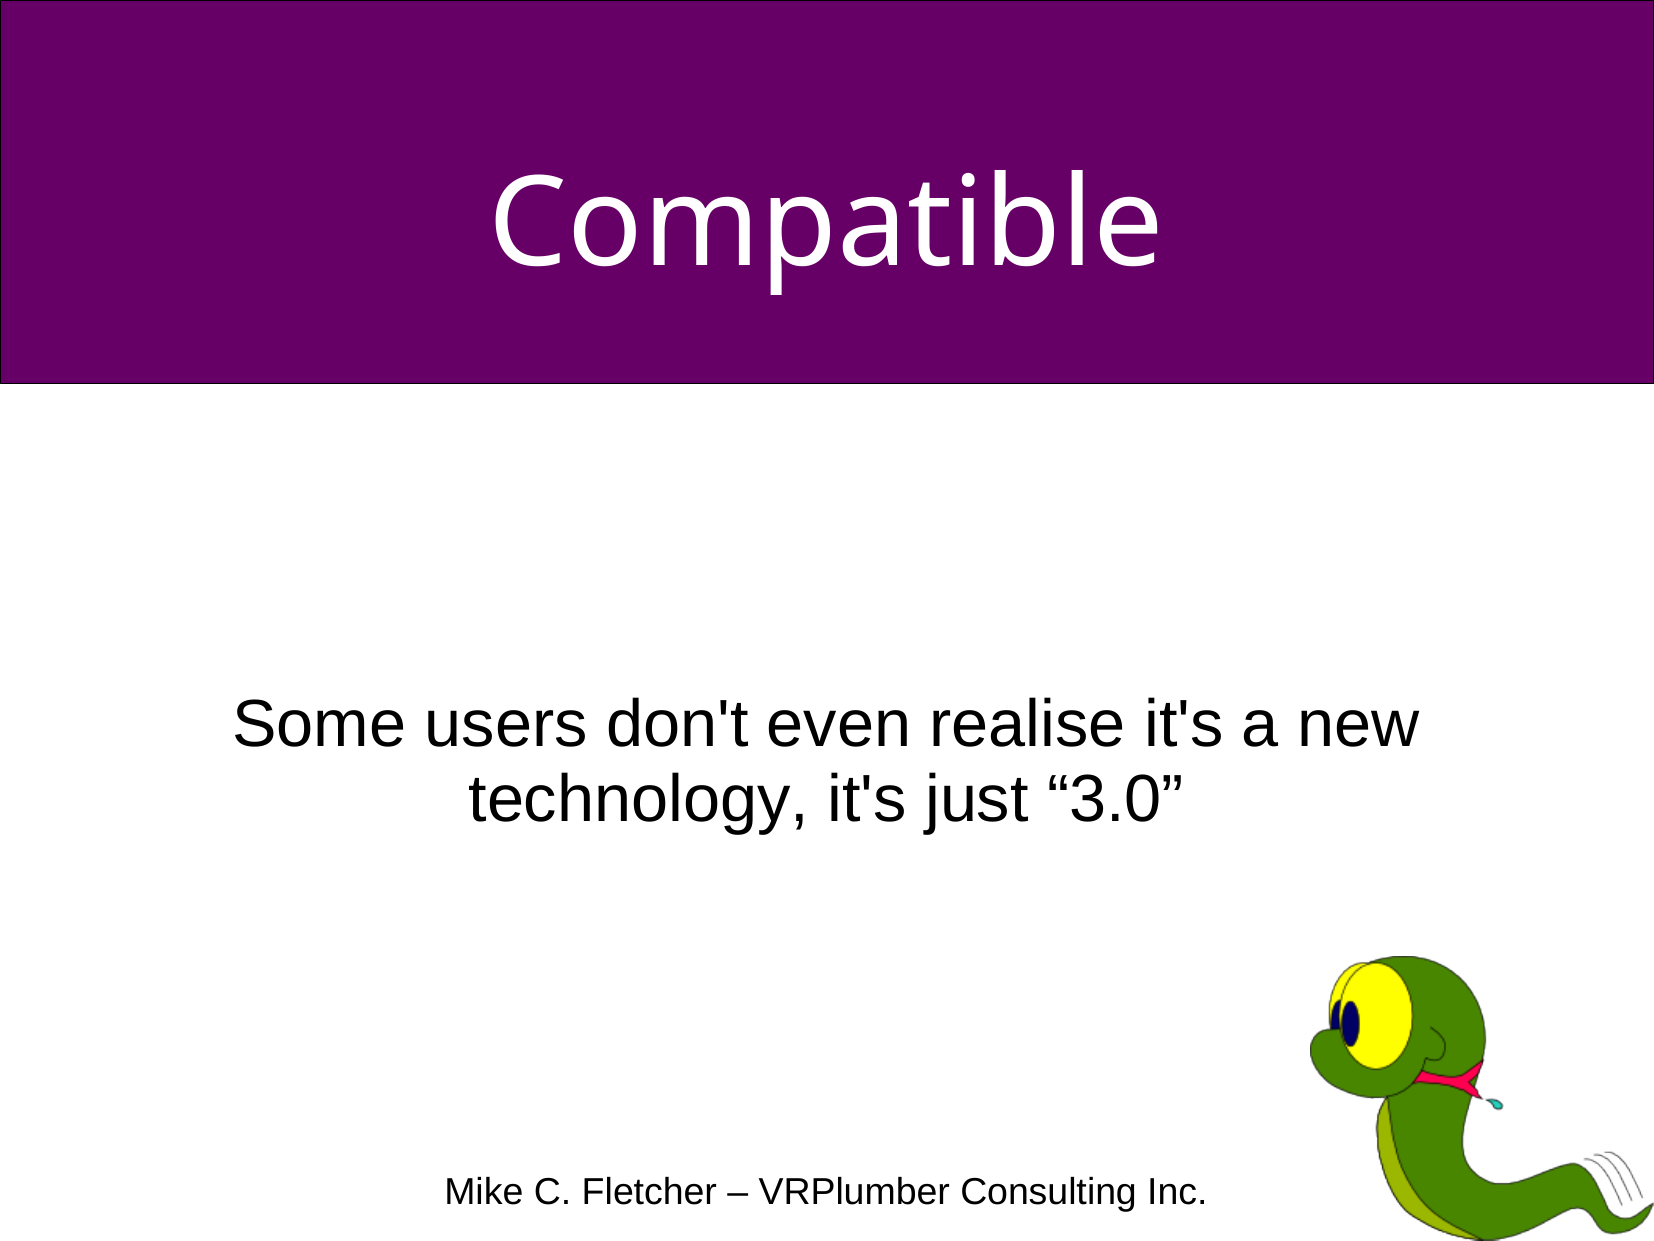

# Compatible
Some users don't even realise it's a new technology, it's just “3.0”